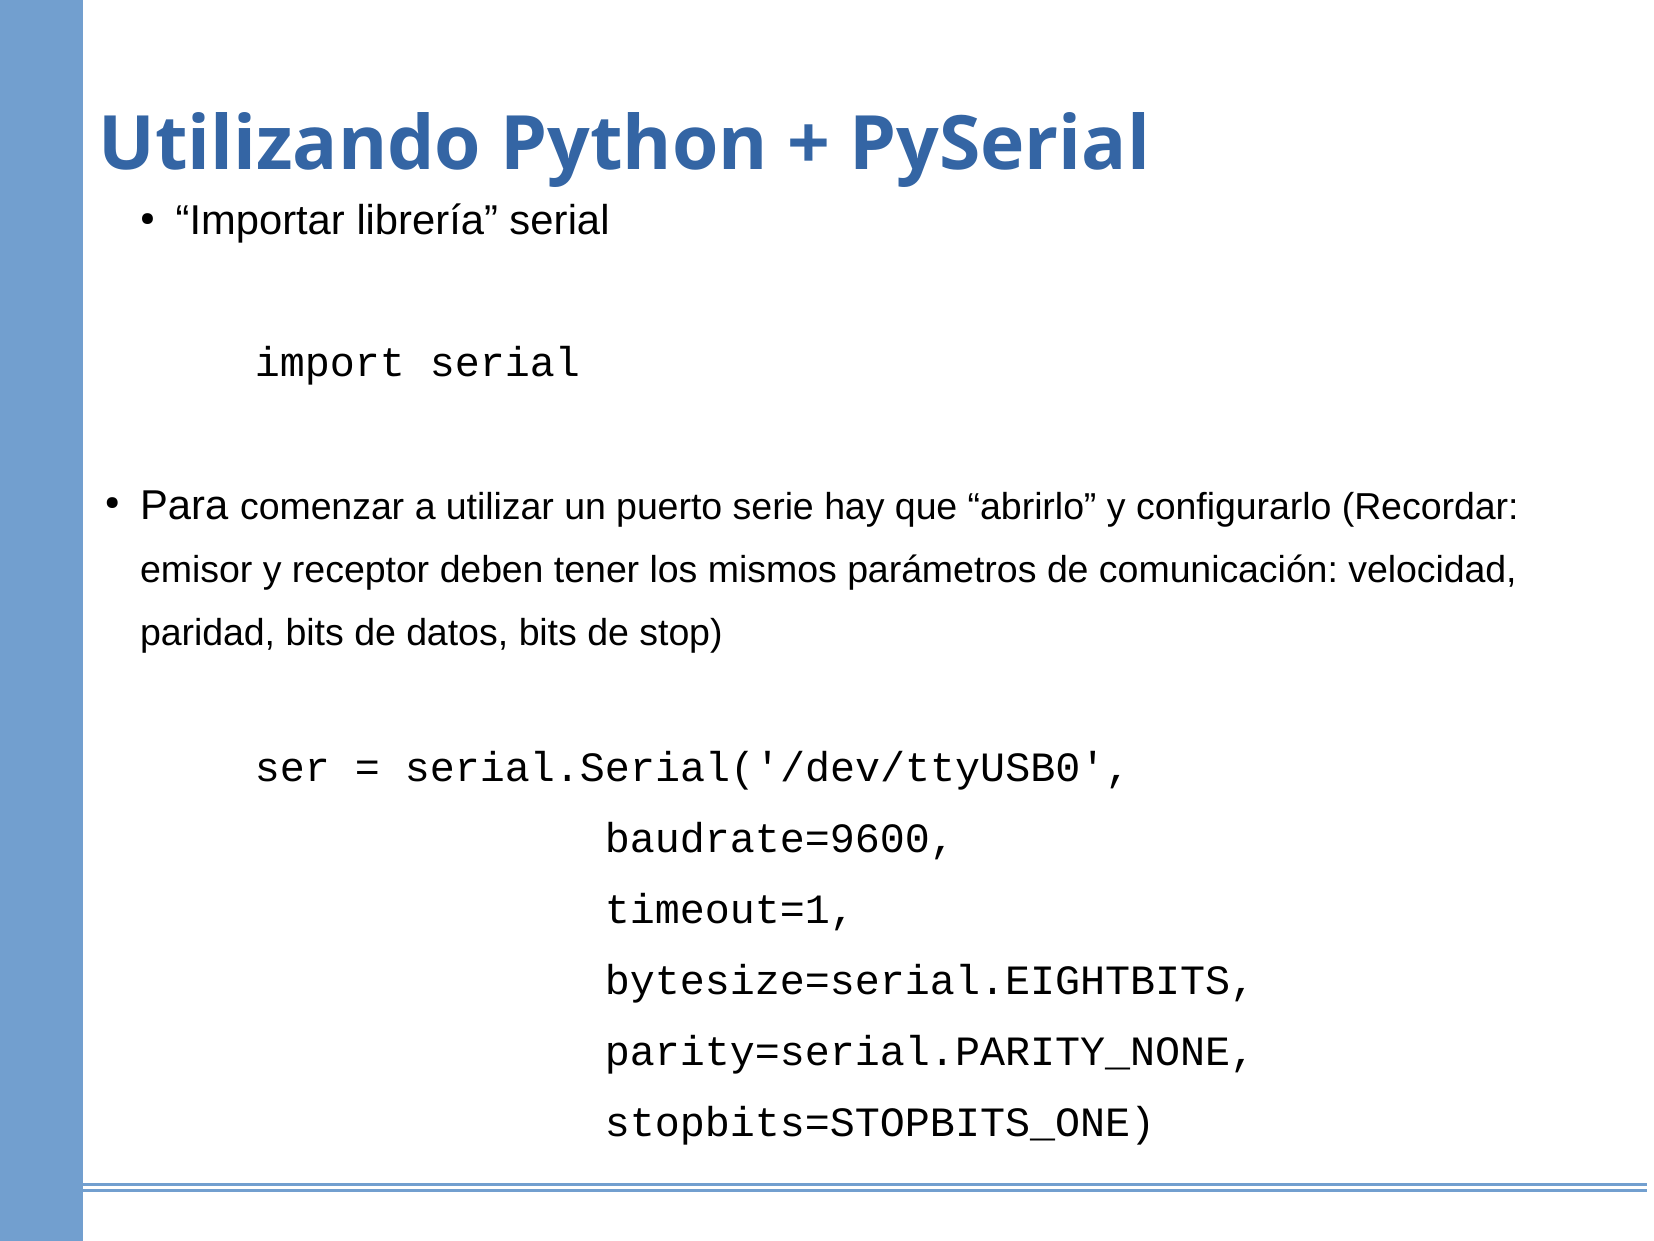

Utilizando Python + PySerial
“Importar librería” serial
		import serial
Para comenzar a utilizar un puerto serie hay que “abrirlo” y configurarlo (Recordar: emisor y receptor deben tener los mismos parámetros de comunicación: velocidad, paridad, bits de datos, bits de stop)
	 ser = serial.Serial('/dev/ttyUSB0',
 baudrate=9600,
 timeout=1,
 bytesize=serial.EIGHTBITS,
 parity=serial.PARITY_NONE,
 stopbits=STOPBITS_ONE)